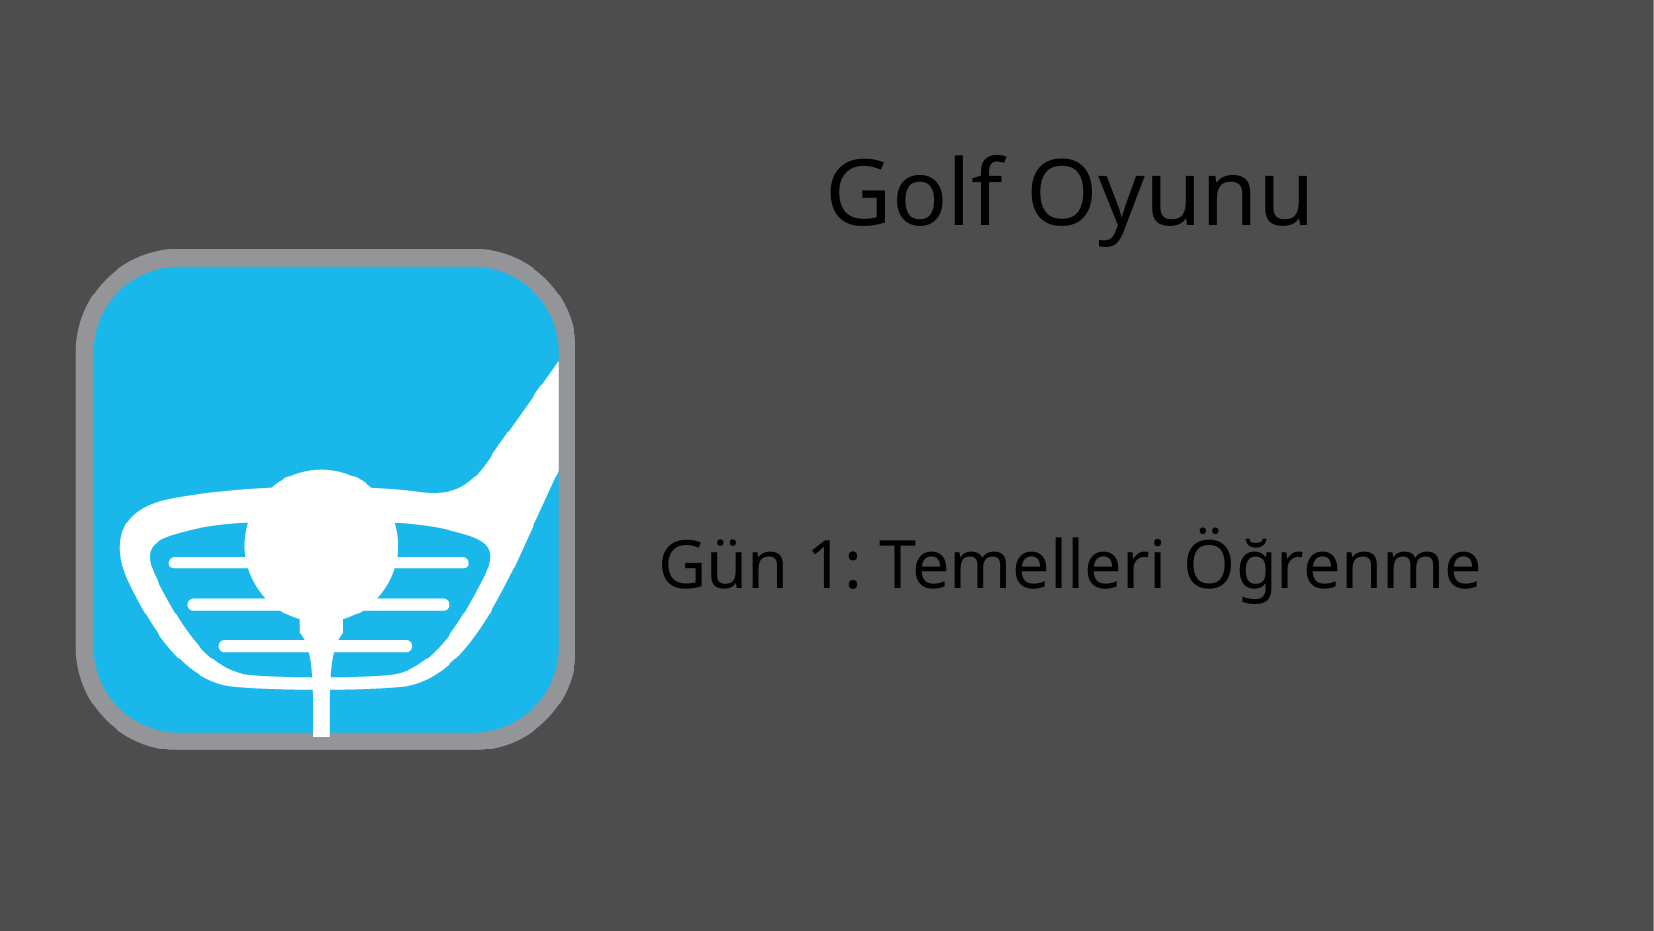

# Golf Oyunu
Gün 1: Temelleri Öğrenme